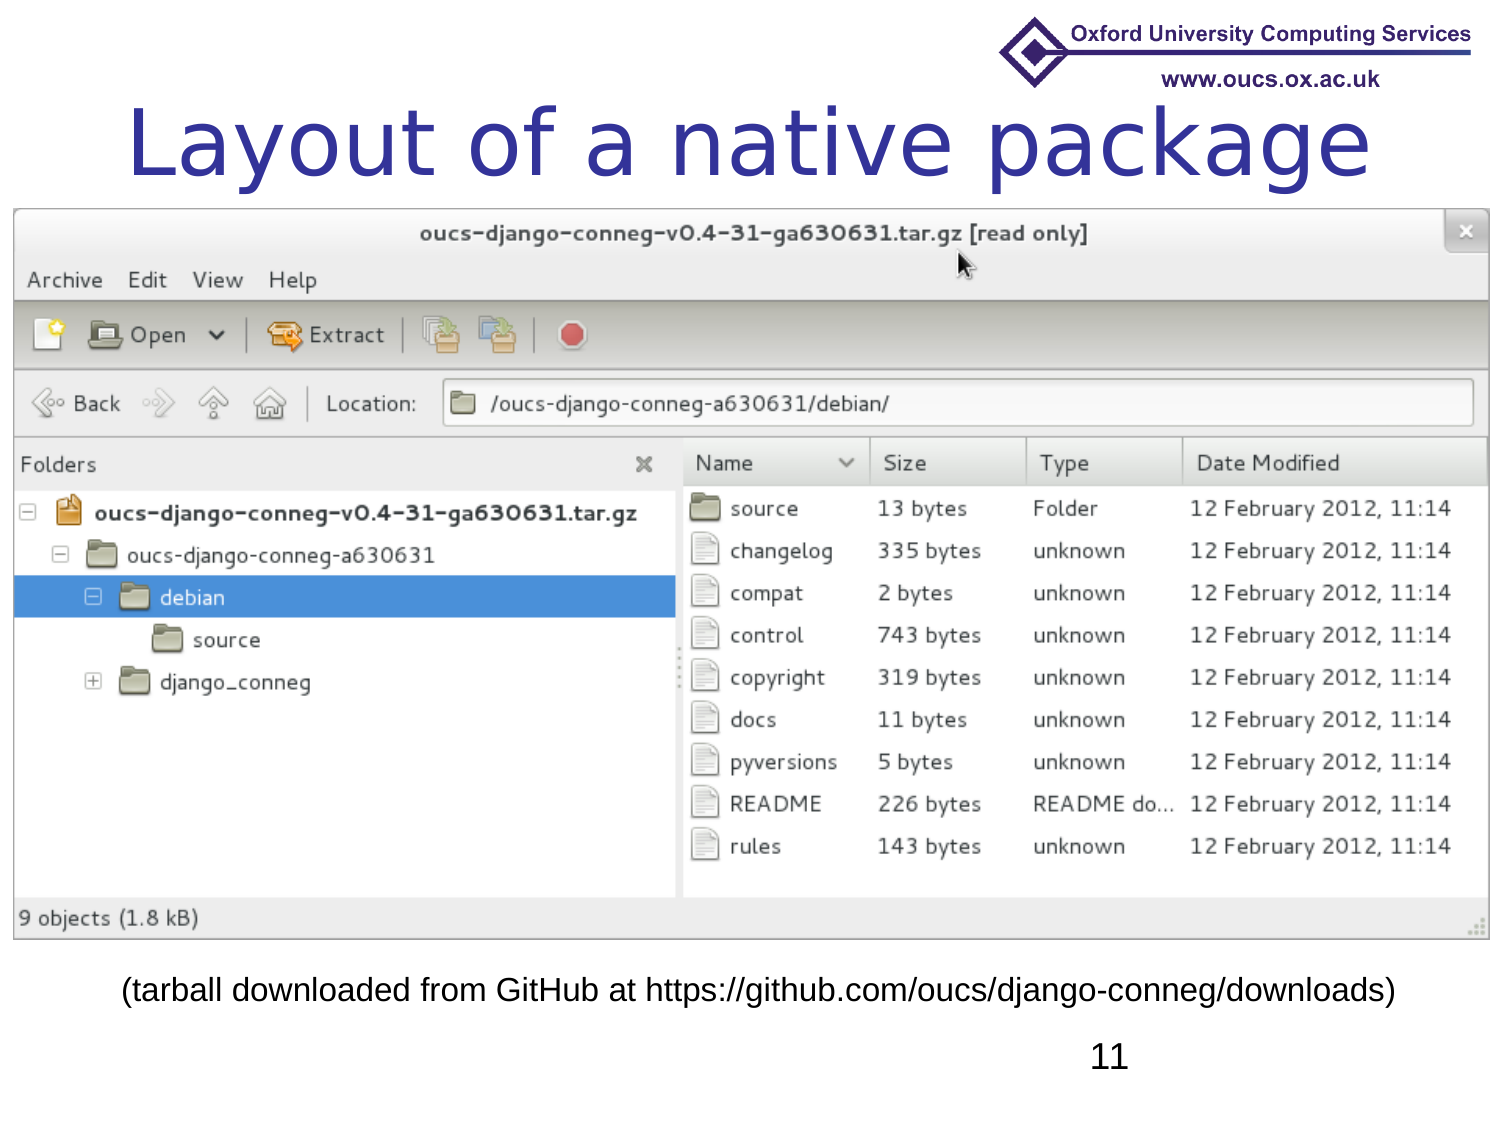

# Layout of a native package
(tarball downloaded from GitHub at https://github.com/oucs/django-conneg/downloads)
11